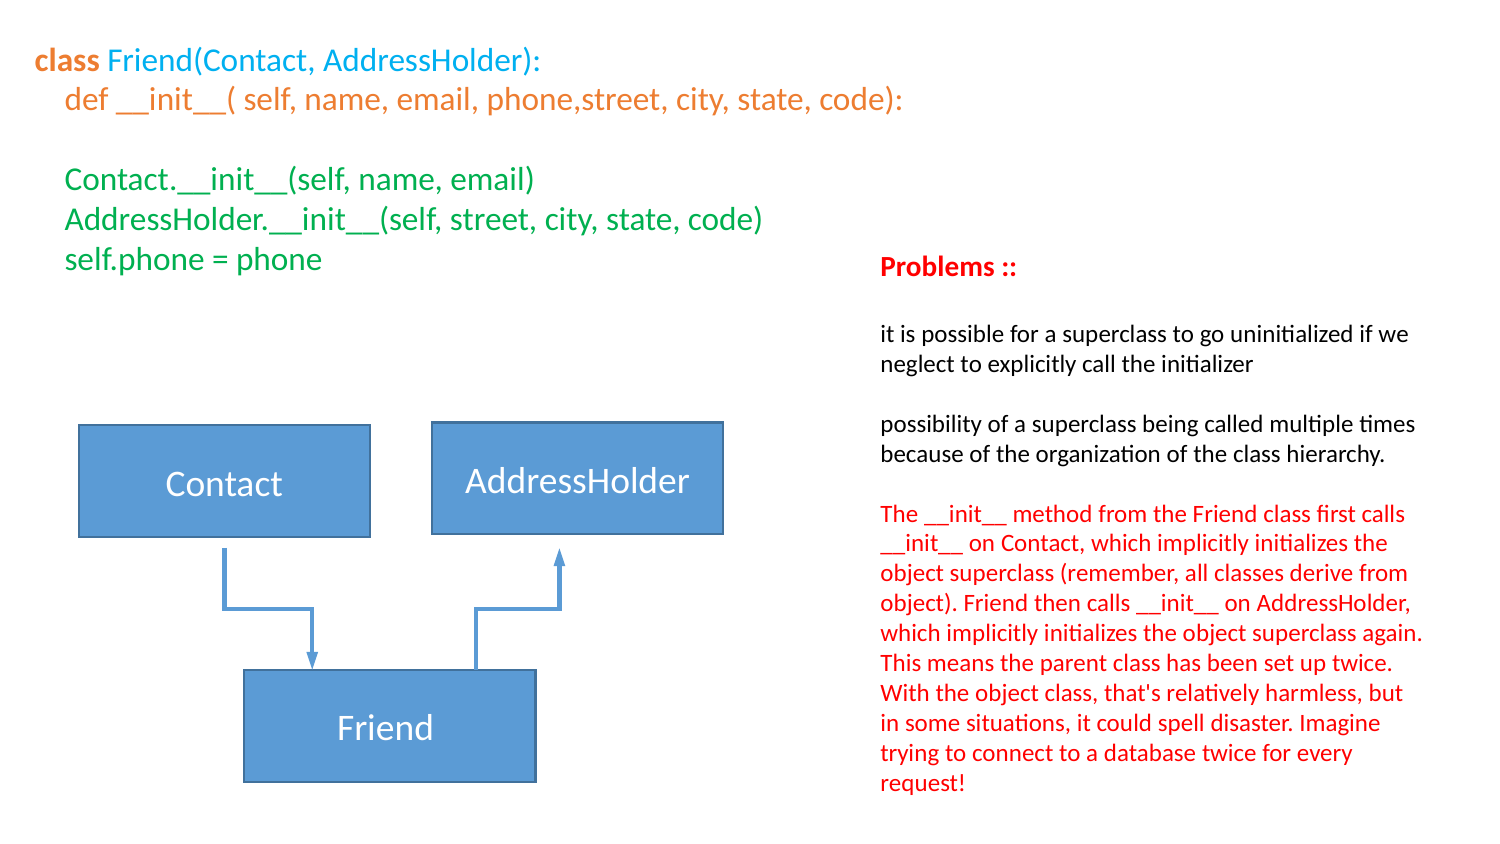

class Friend(Contact, AddressHolder):
 def __init__( self, name, email, phone,street, city, state, code):
 Contact.__init__(self, name, email)
 AddressHolder.__init__(self, street, city, state, code)
 self.phone = phone
Problems ::
it is possible for a superclass to go uninitialized if we neglect to explicitly call the initializer
possibility of a superclass being called multiple times because of the organization of the class hierarchy.
The __init__ method from the Friend class first calls __init__ on Contact, which implicitly initializes the object superclass (remember, all classes derive from object). Friend then calls __init__ on AddressHolder, which implicitly initializes the object superclass again. This means the parent class has been set up twice. With the object class, that's relatively harmless, but in some situations, it could spell disaster. Imagine trying to connect to a database twice for every request!
AddressHolder
Contact
Friend